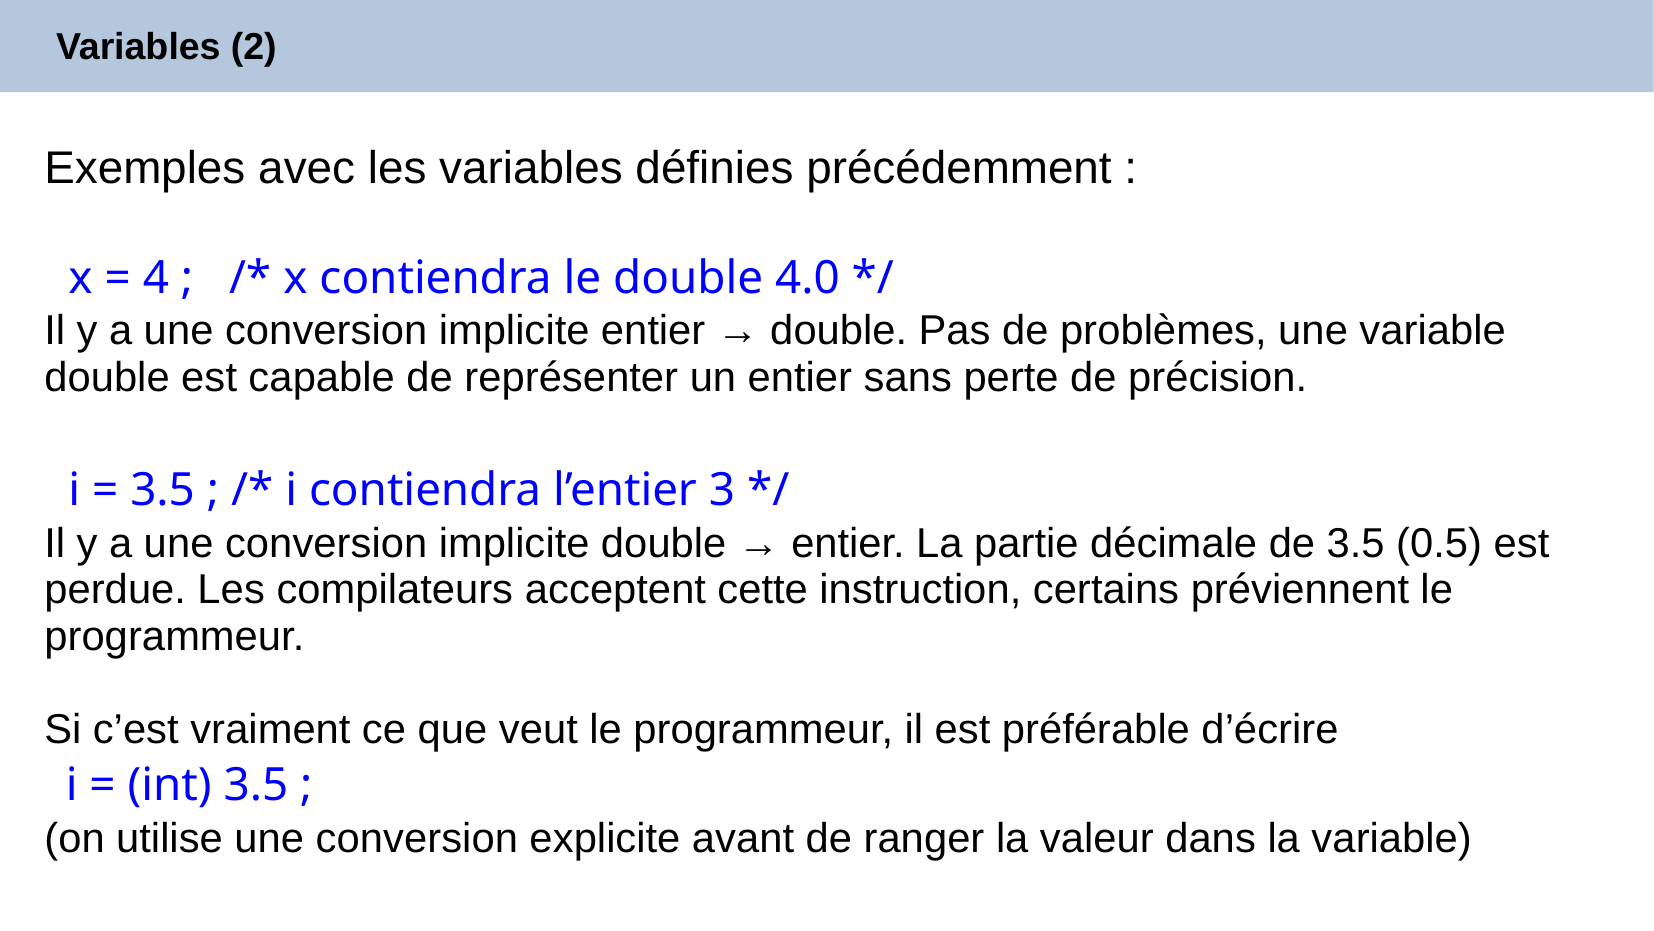

Variables (2)
Exemples avec les variables définies précédemment :
 x = 4 ; /* x contiendra le double 4.0 */
Il y a une conversion implicite entier → double. Pas de problèmes, une variable double est capable de représenter un entier sans perte de précision.
 i = 3.5 ; /* i contiendra l’entier 3 */
Il y a une conversion implicite double → entier. La partie décimale de 3.5 (0.5) est perdue. Les compilateurs acceptent cette instruction, certains préviennent le programmeur.
Si c’est vraiment ce que veut le programmeur, il est préférable d’écrire
 i = (int) 3.5 ;
(on utilise une conversion explicite avant de ranger la valeur dans la variable)